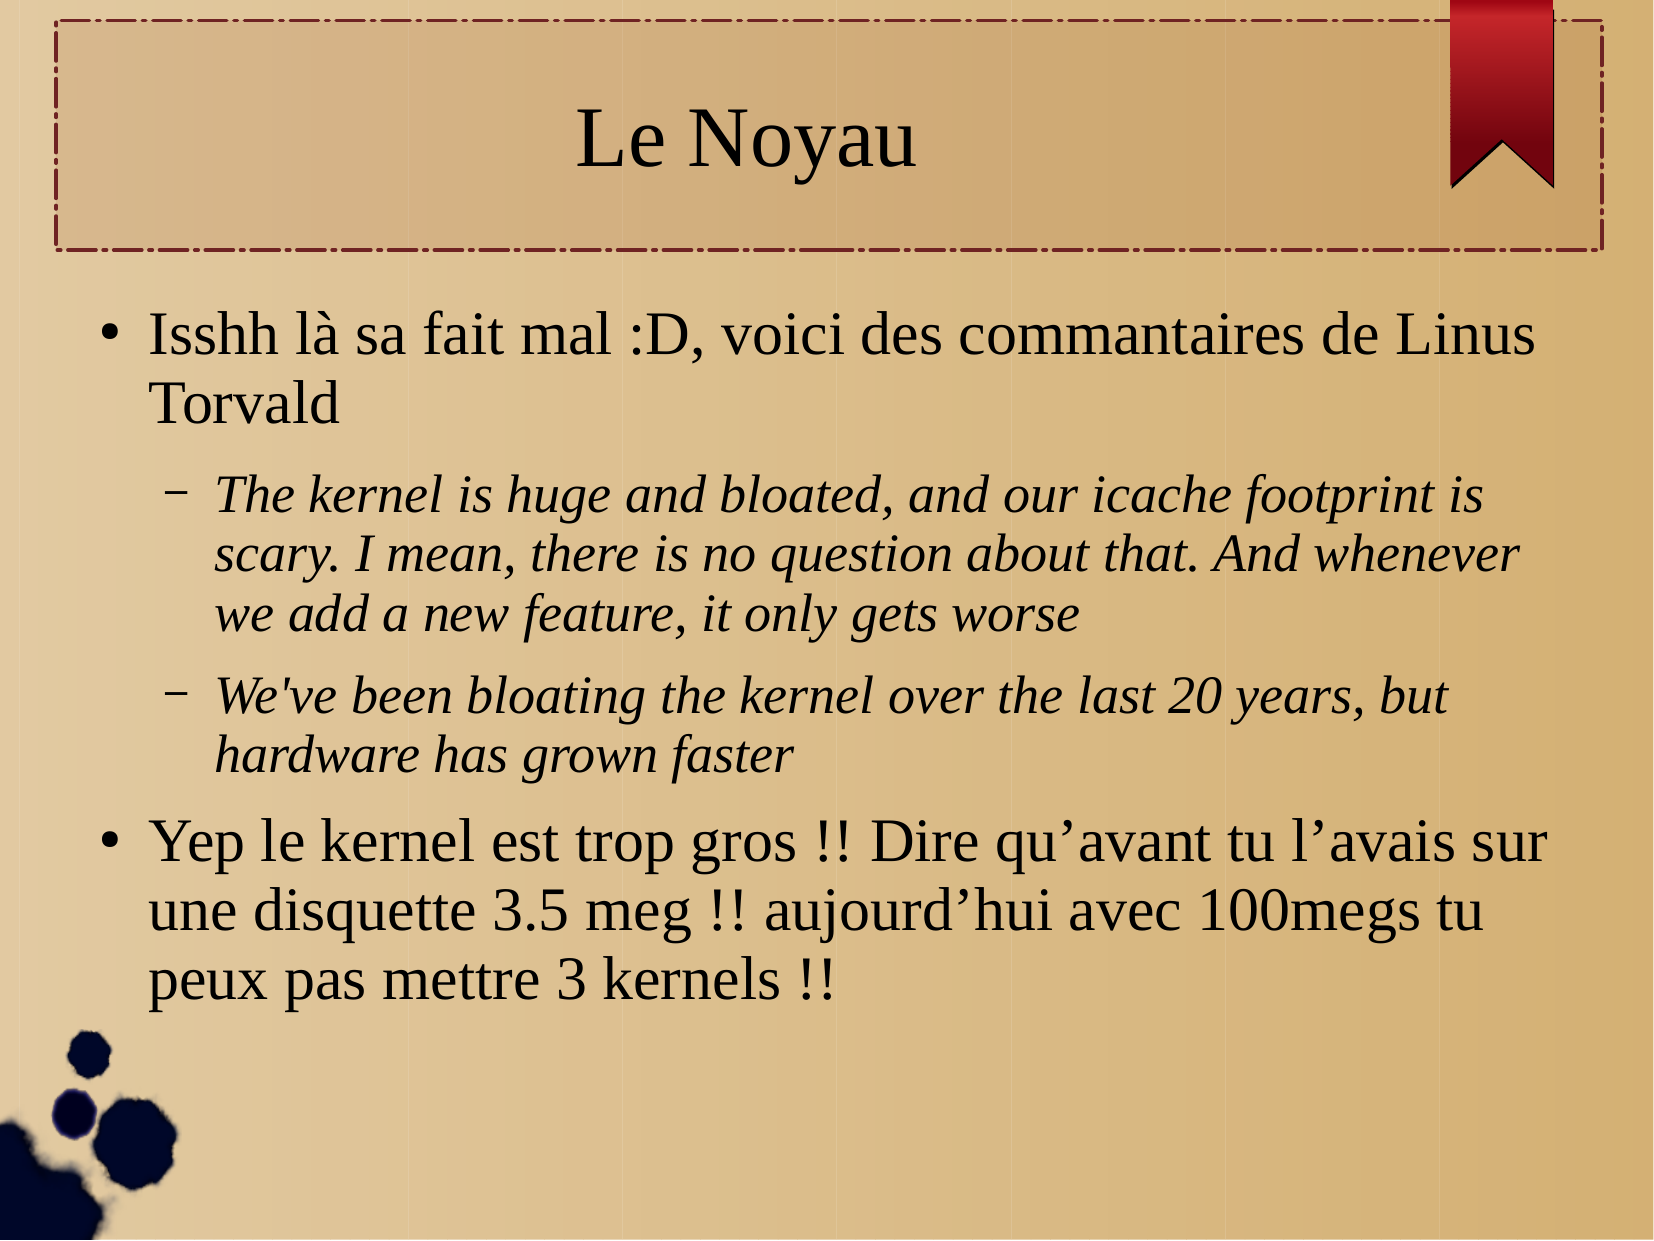

# Le Noyau
Isshh là sa fait mal :D, voici des commantaires de Linus Torvald
The kernel is huge and bloated, and our icache footprint is scary. I mean, there is no question about that. And whenever we add a new feature, it only gets worse
We've been bloating the kernel over the last 20 years, but hardware has grown faster
Yep le kernel est trop gros !! Dire qu’avant tu l’avais sur une disquette 3.5 meg !! aujourd’hui avec 100megs tu peux pas mettre 3 kernels !!